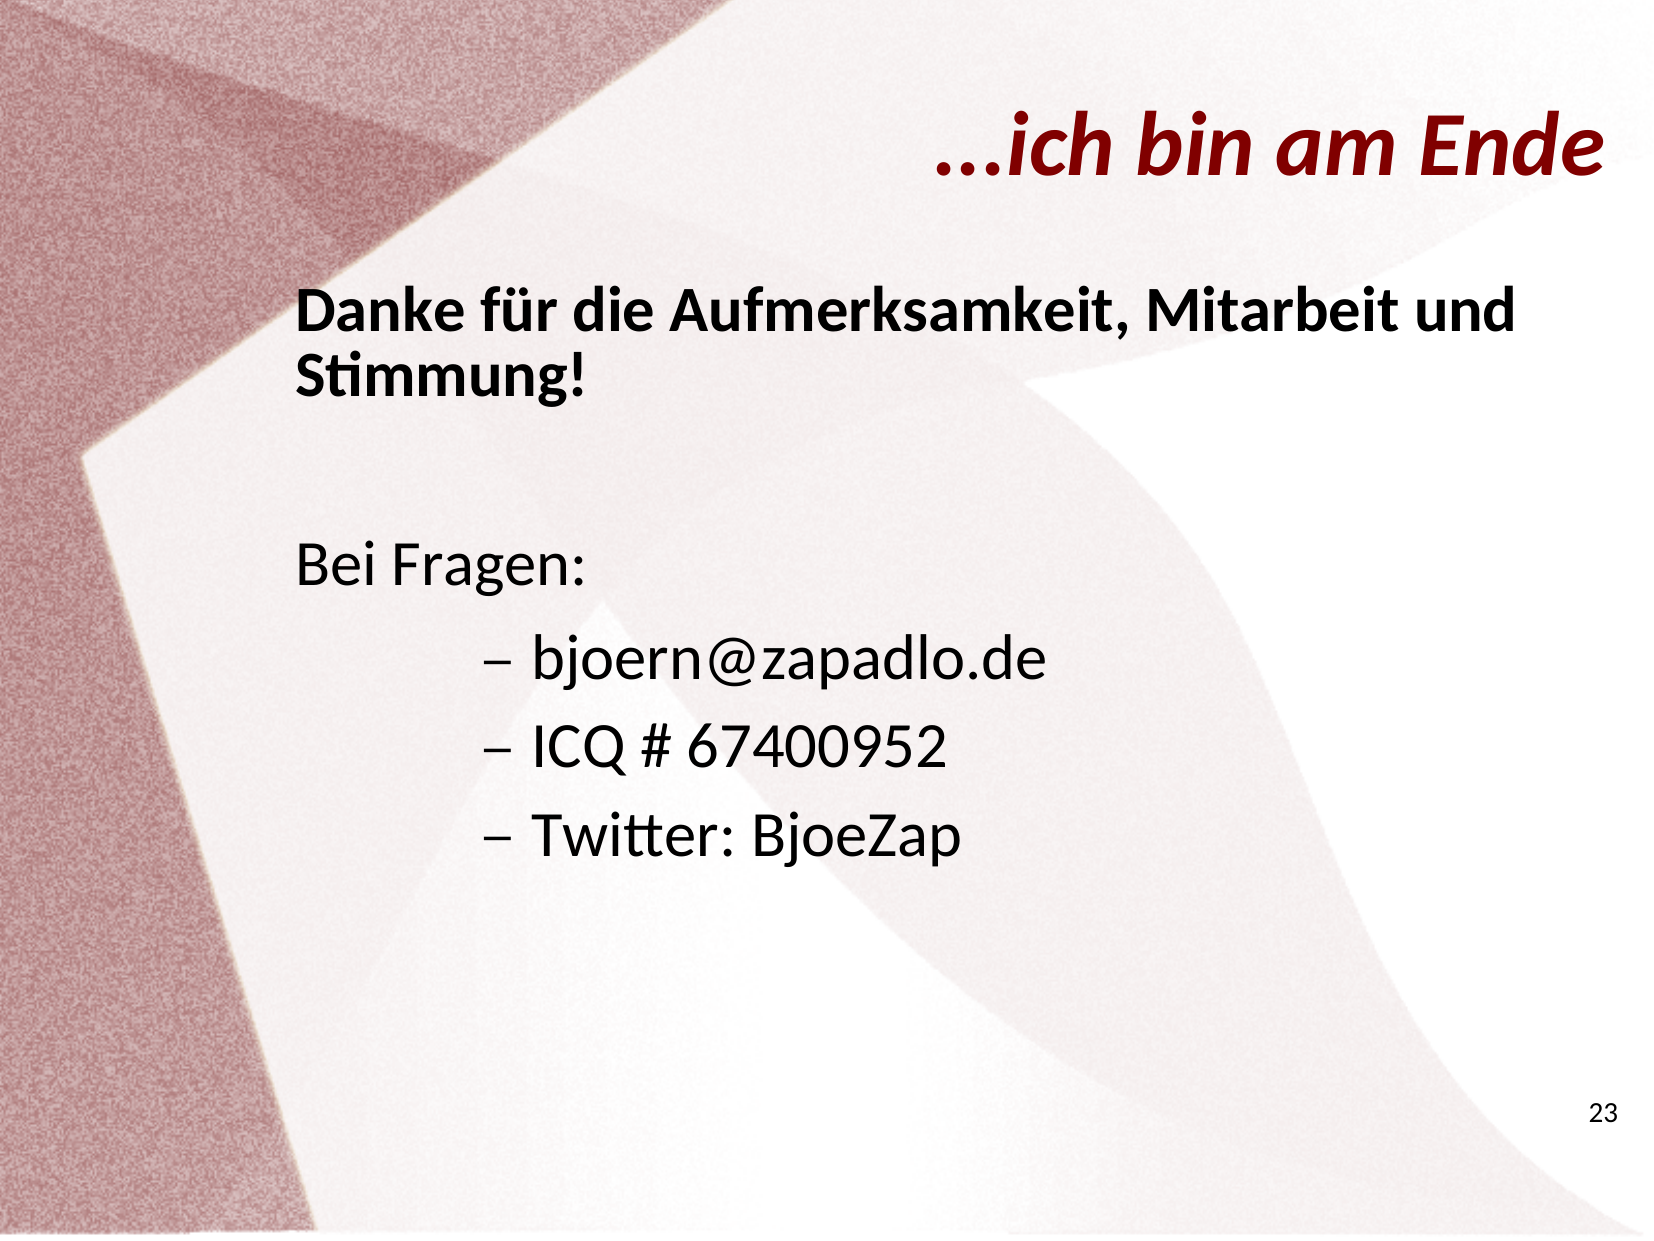

# ...ich bin am Ende
Danke für die Aufmerksamkeit, Mitarbeit und Stimmung!
Bei Fragen:
bjoern@zapadlo.de
ICQ # 67400952
Twitter: BjoeZap
23